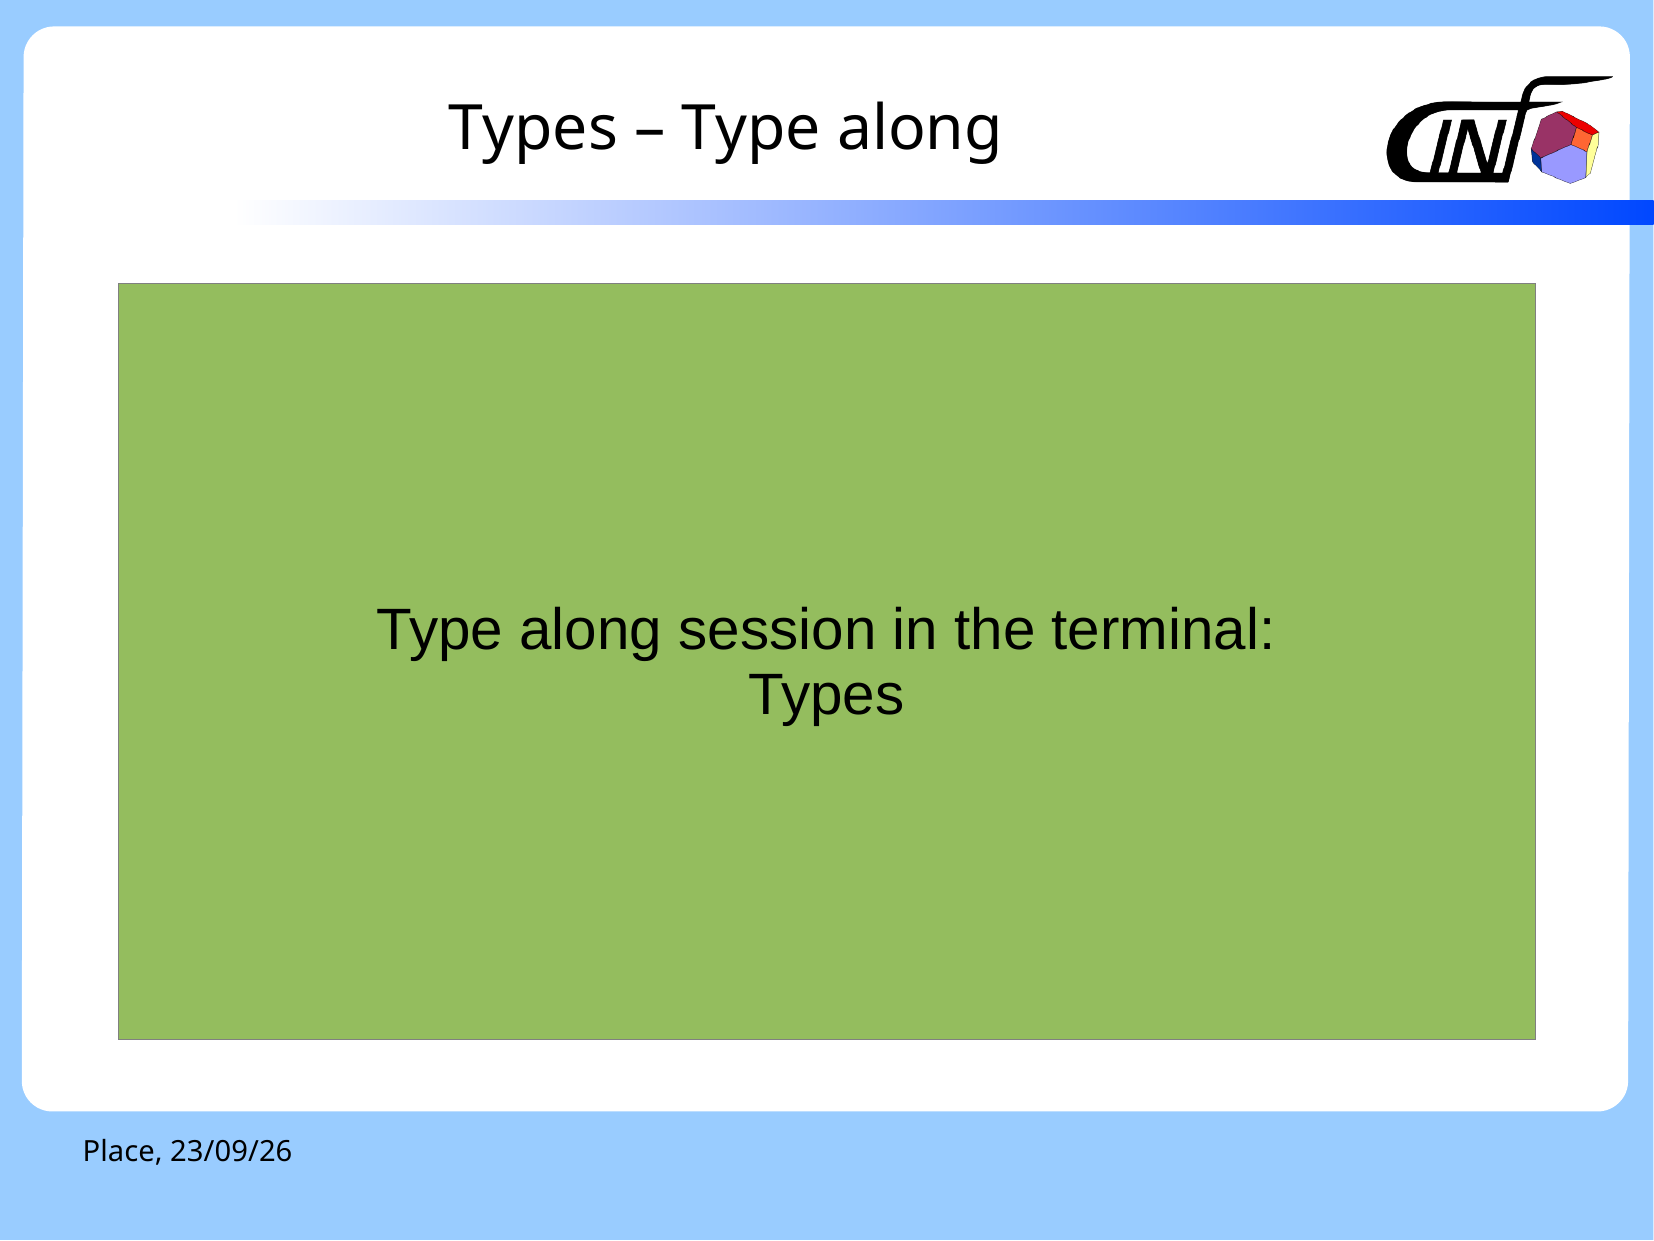

# Types – Type along
Type along session in the terminal:
Types